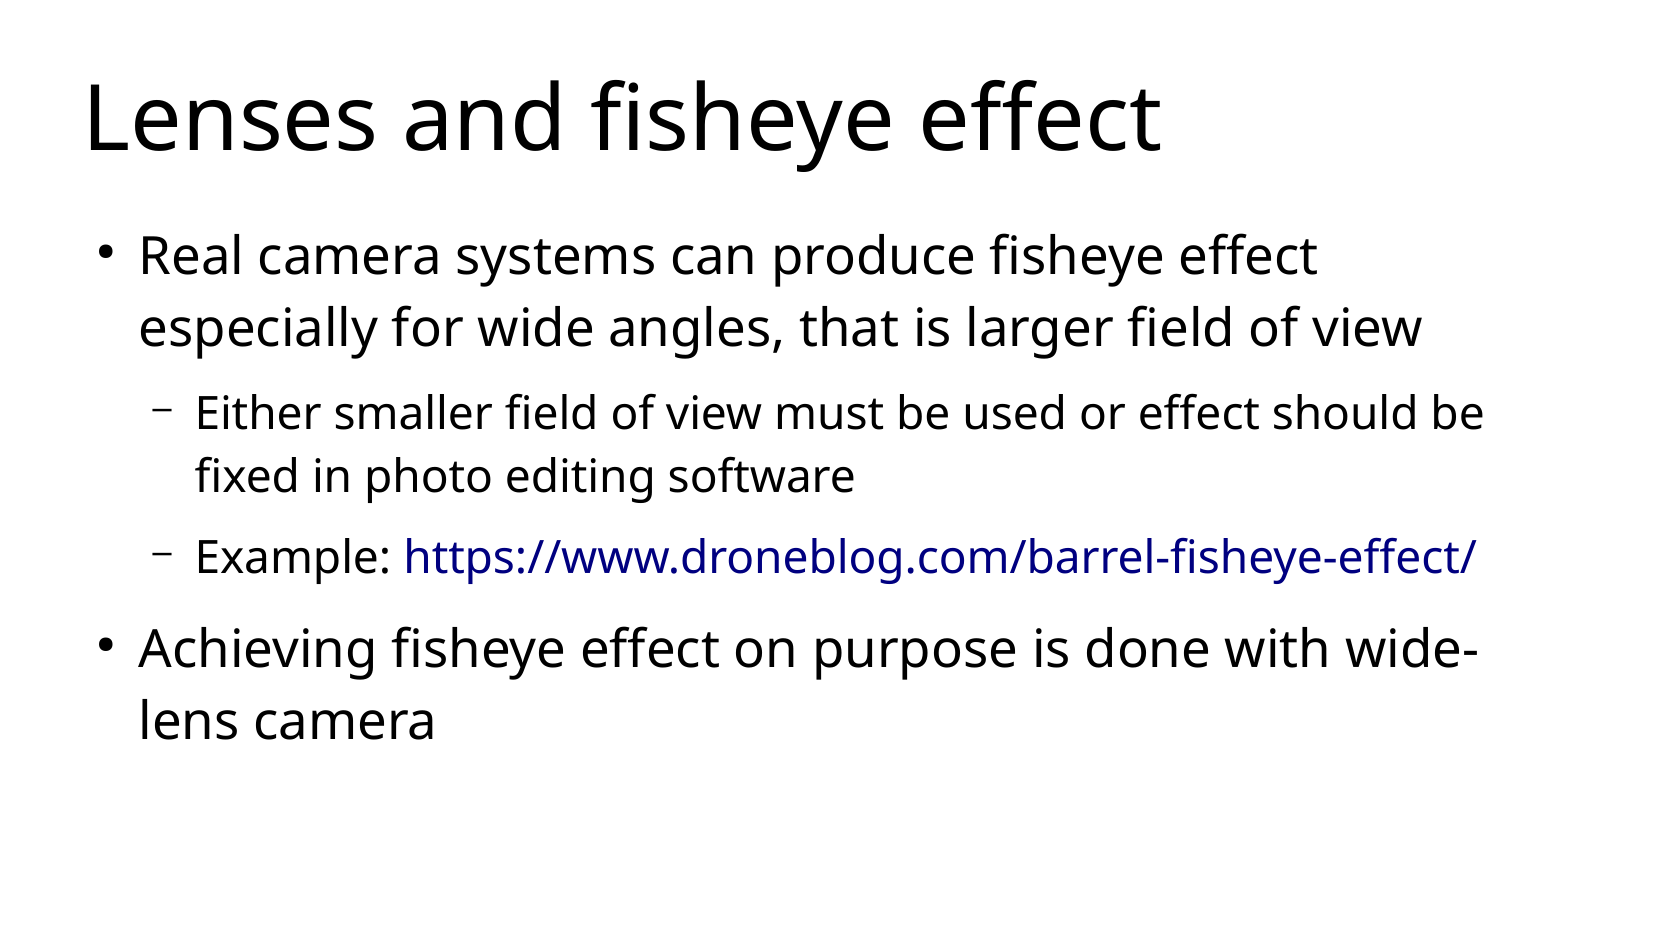

# Lenses and fisheye effect
Real camera systems can produce fisheye effect especially for wide angles, that is larger field of view
Either smaller field of view must be used or effect should be fixed in photo editing software
Example: https://www.droneblog.com/barrel-fisheye-effect/
Achieving fisheye effect on purpose is done with wide-lens camera